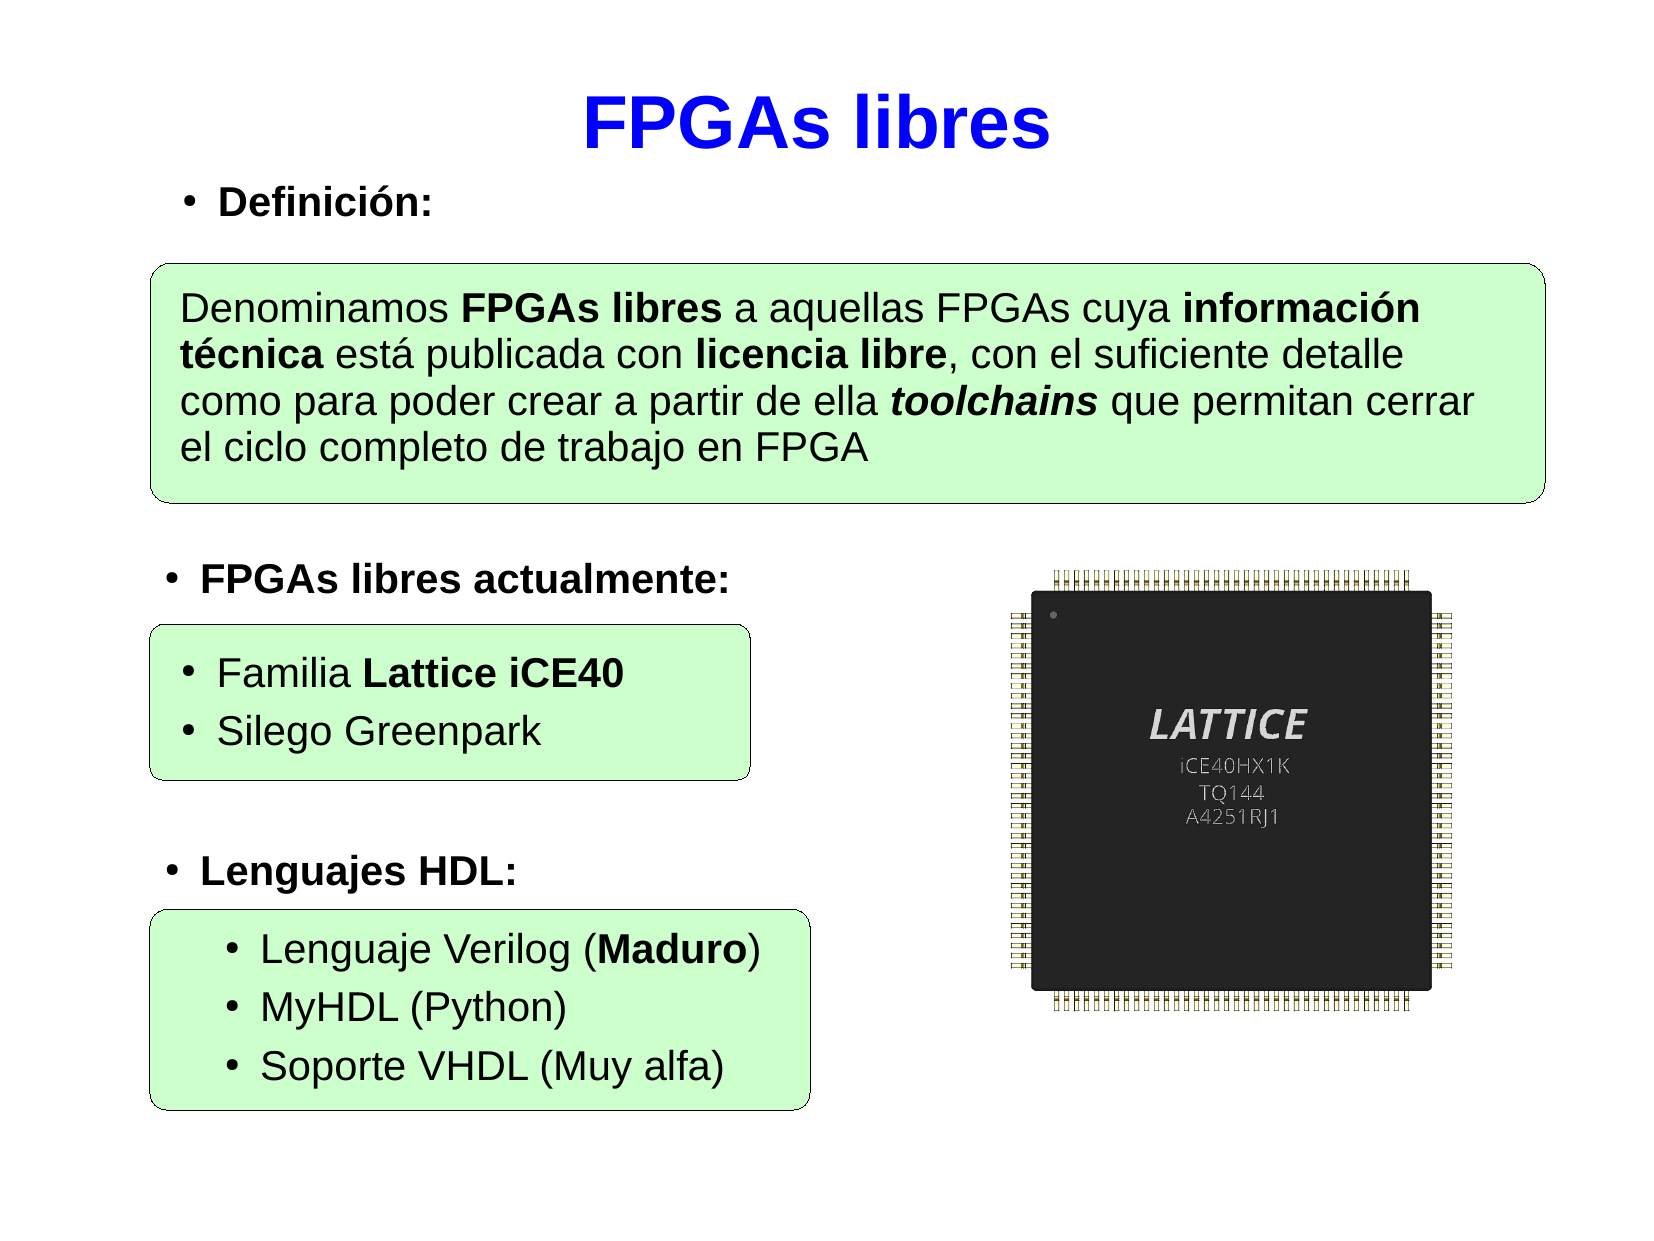

FPGAs libres
Definición:
Denominamos FPGAs libres a aquellas FPGAs cuya información técnica está publicada con licencia libre, con el suficiente detalle como para poder crear a partir de ella toolchains que permitan cerrar el ciclo completo de trabajo en FPGA
FPGAs libres actualmente:
Familia Lattice iCE40
Silego Greenpark
Lenguajes HDL:
Lenguaje Verilog (Maduro)
MyHDL (Python)
Soporte VHDL (Muy alfa)